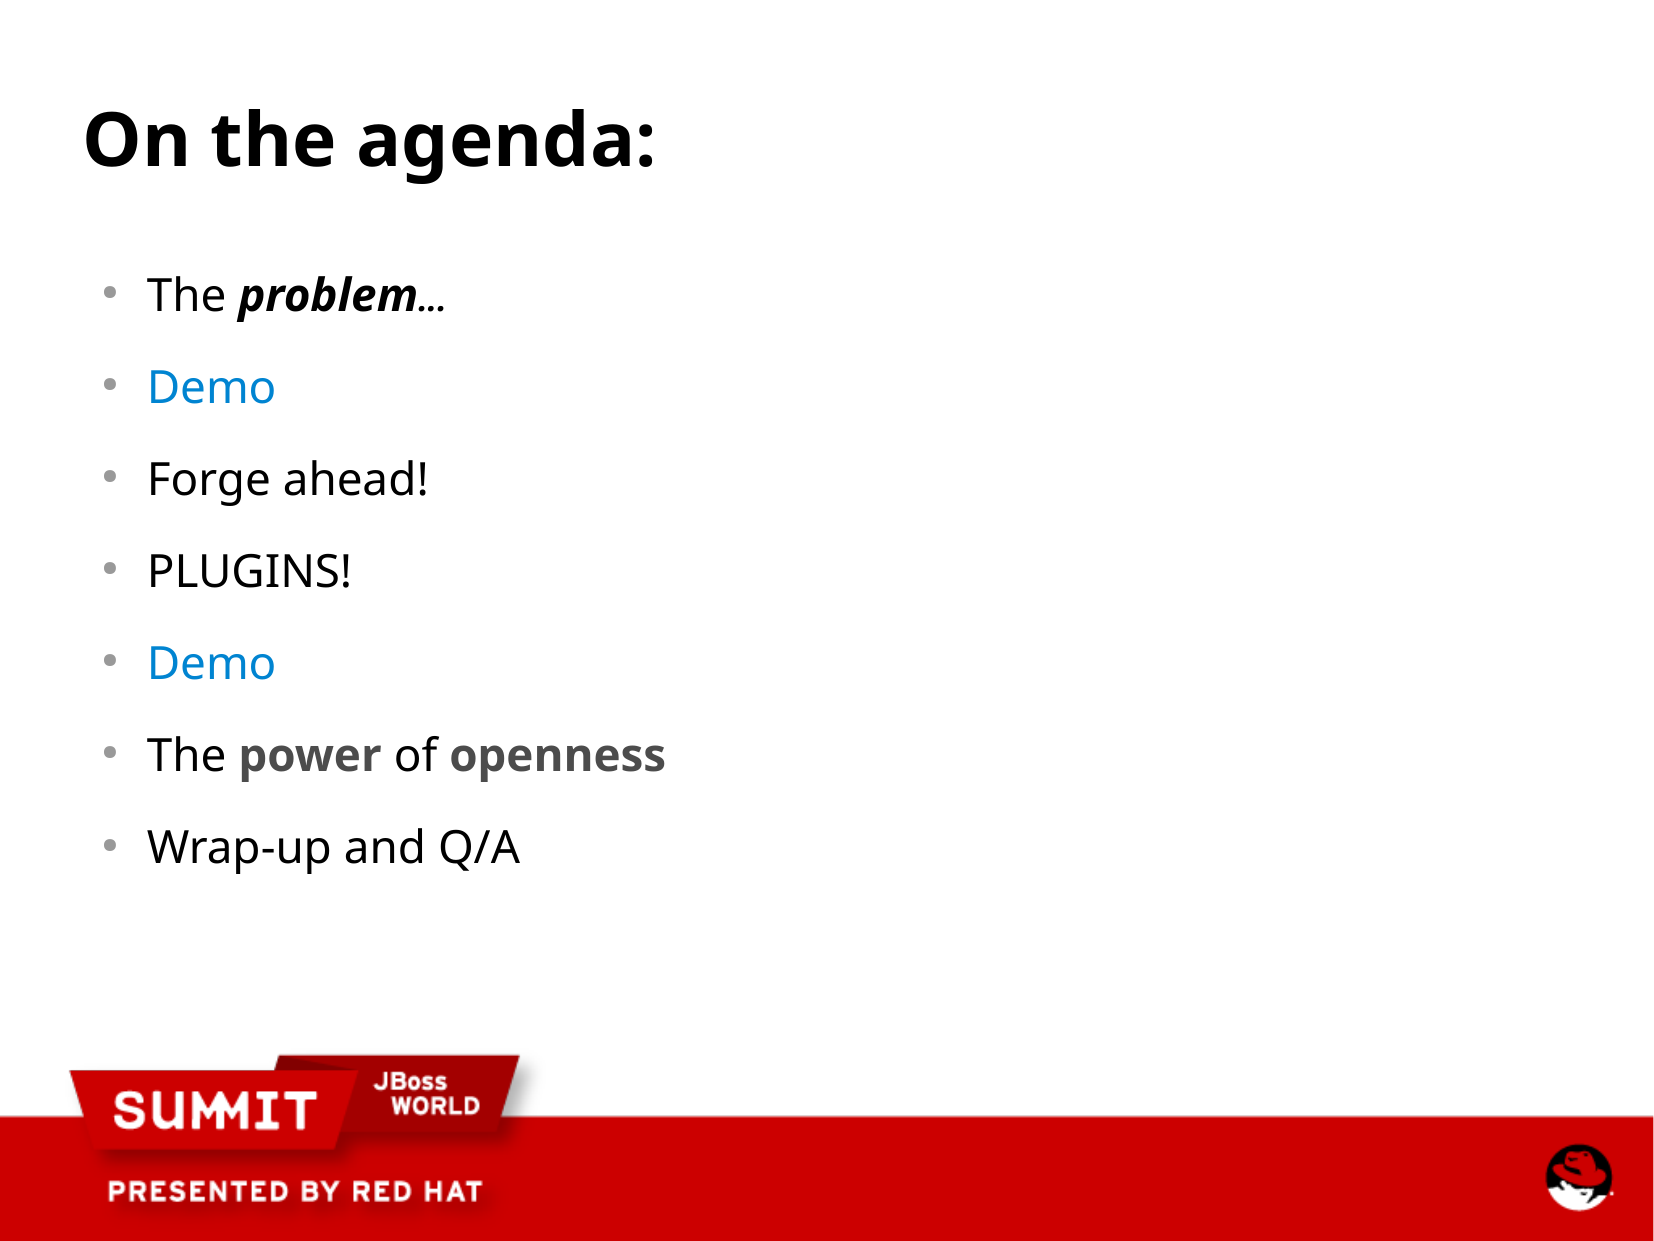

# On the agenda:
The problem...
Demo
Forge ahead!
PLUGINS!
Demo
The power of openness
Wrap-up and Q/A